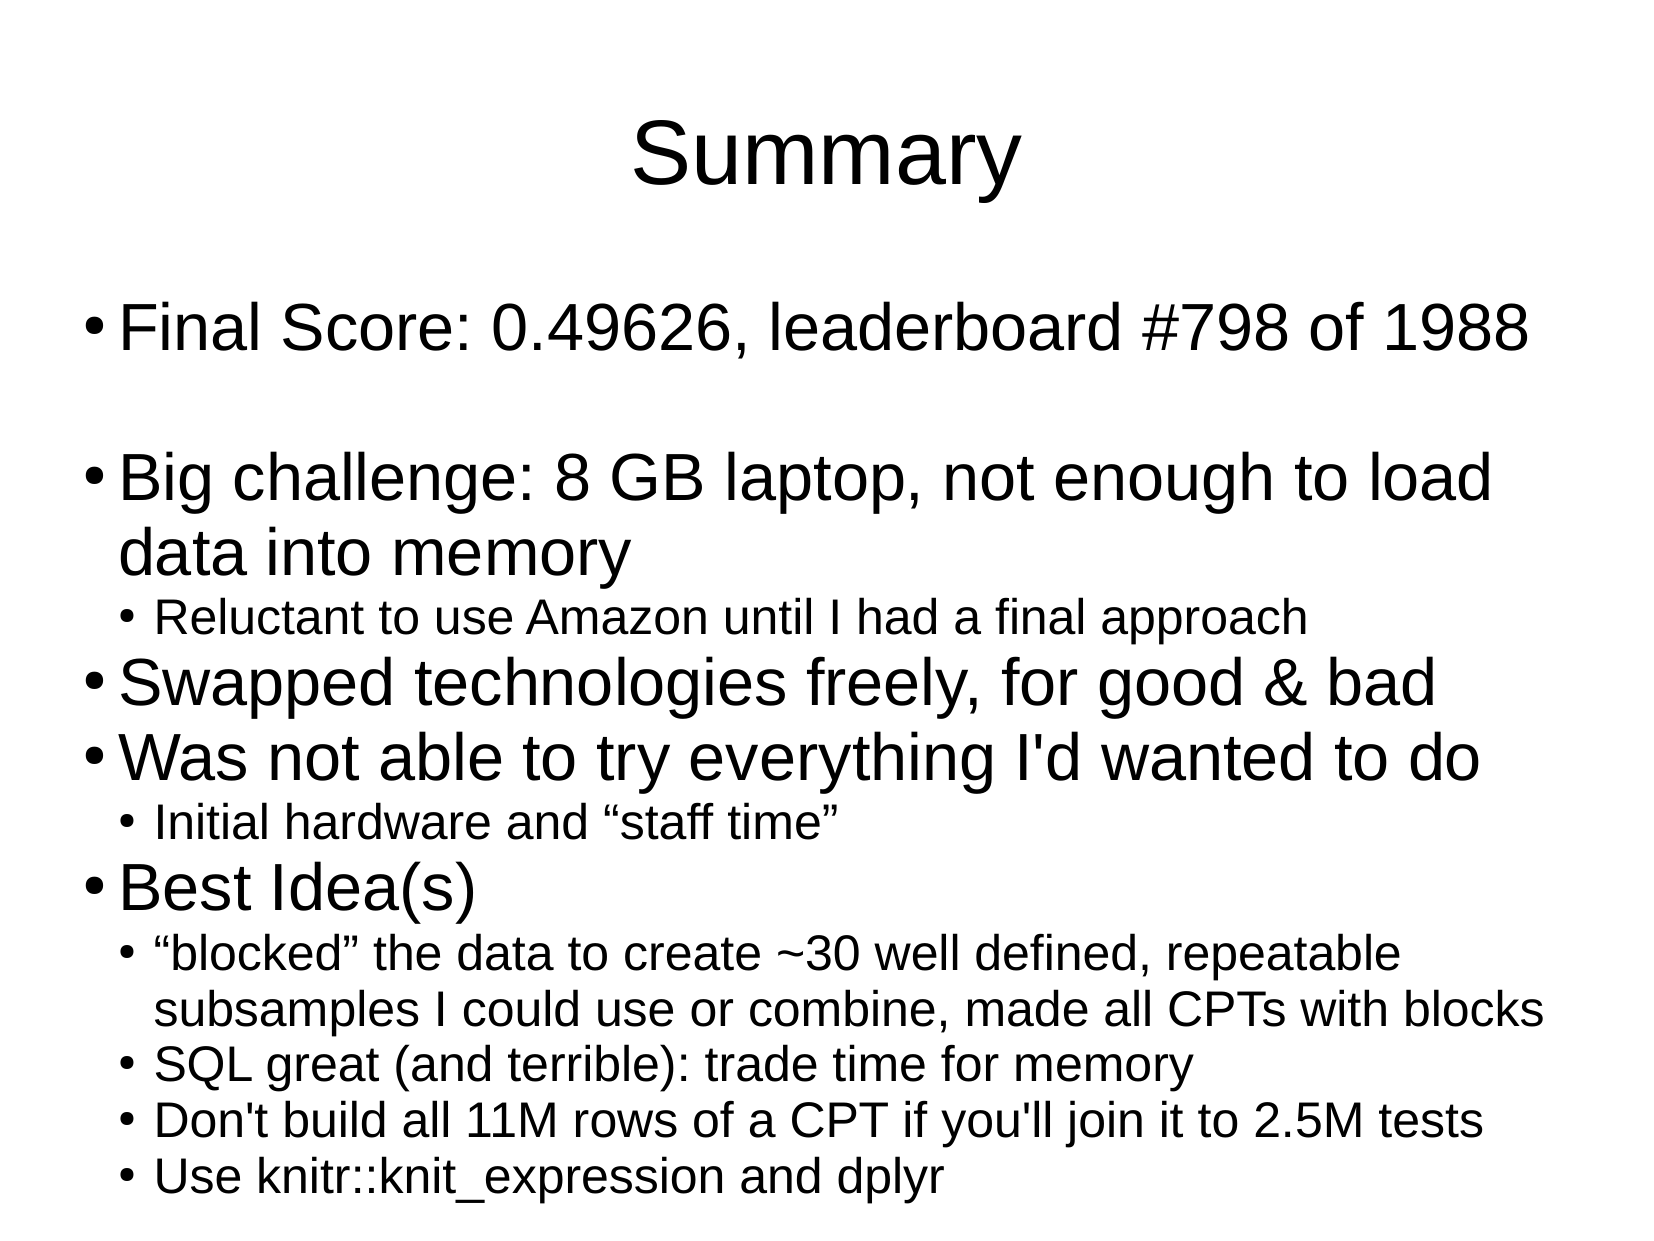

# Summary
Final Score: 0.49626, leaderboard #798 of 1988
Big challenge: 8 GB laptop, not enough to load data into memory
Reluctant to use Amazon until I had a final approach
Swapped technologies freely, for good & bad
Was not able to try everything I'd wanted to do
Initial hardware and “staff time”
Best Idea(s)
“blocked” the data to create ~30 well defined, repeatable subsamples I could use or combine, made all CPTs with blocks
SQL great (and terrible): trade time for memory
Don't build all 11M rows of a CPT if you'll join it to 2.5M tests
Use knitr::knit_expression and dplyr